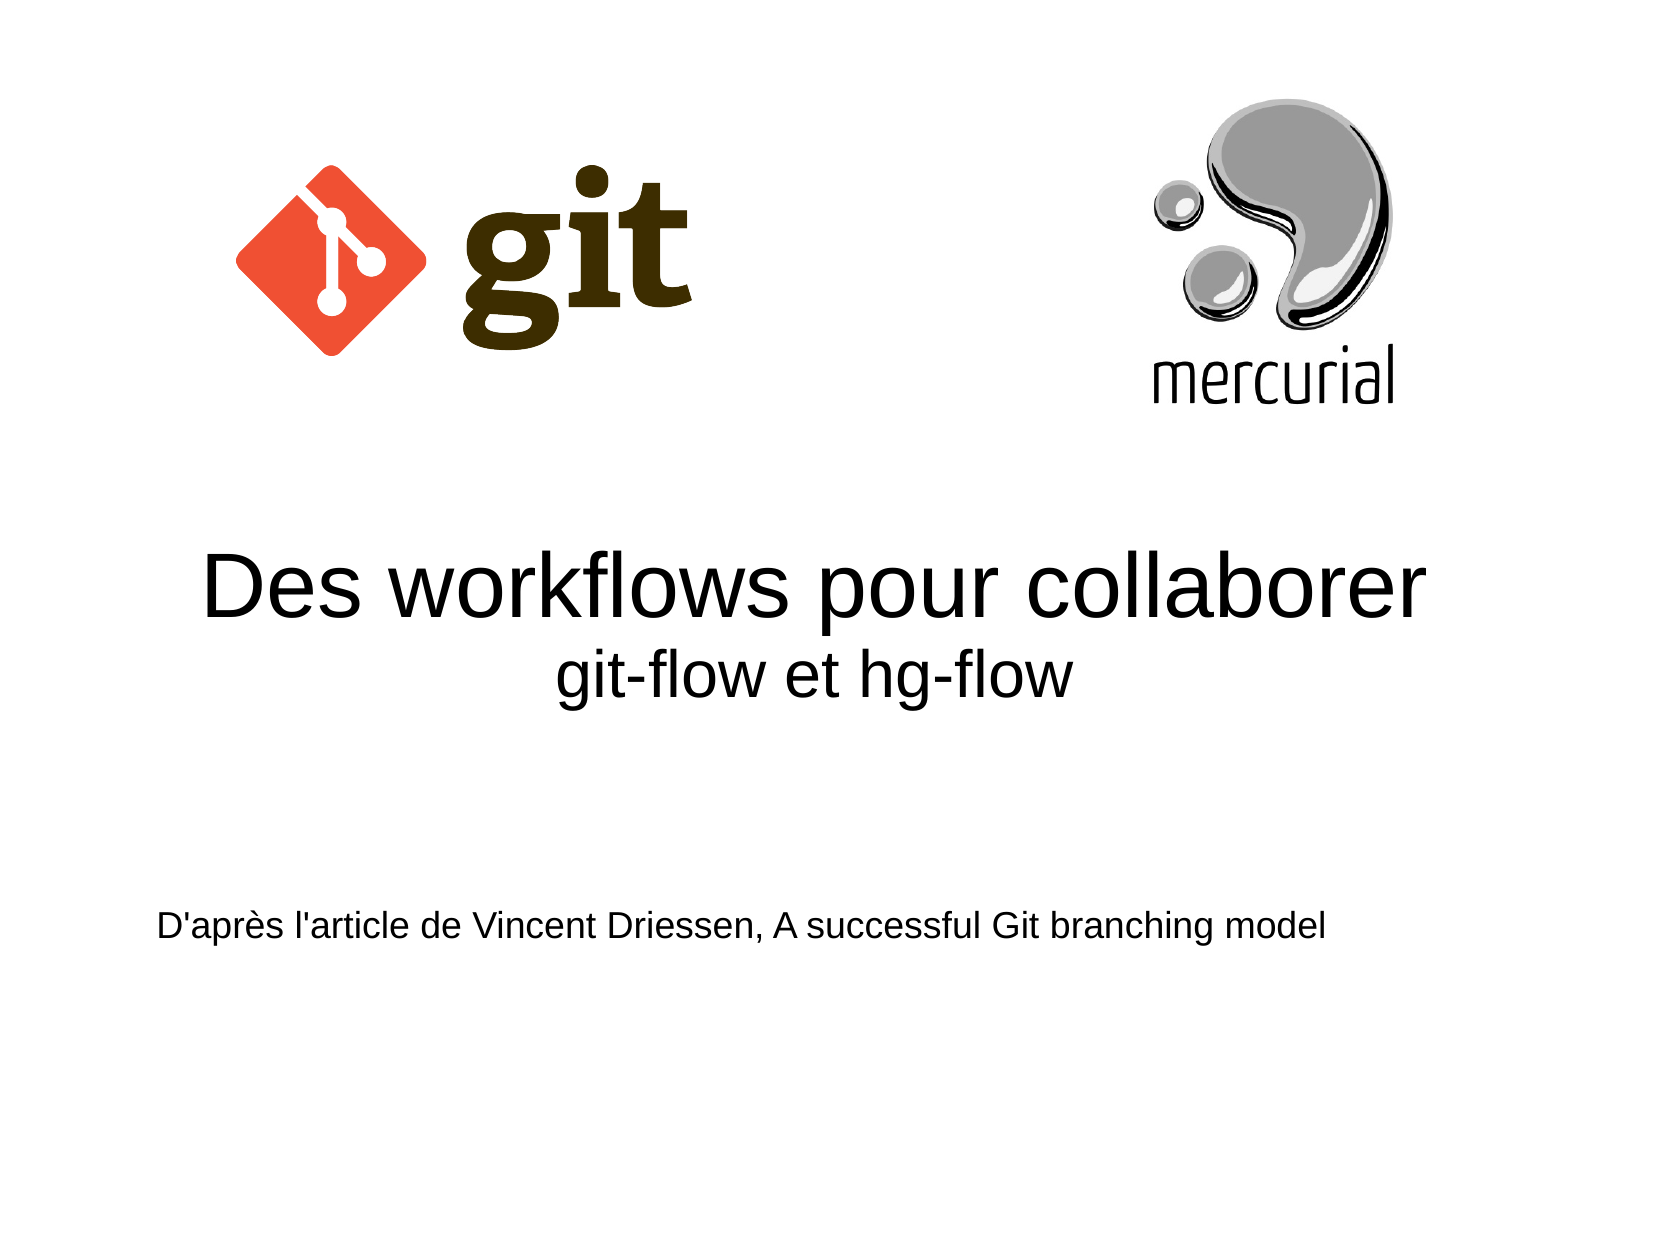

# Des workflows pour collaborer git-flow et hg-flow
D'après l'article de Vincent Driessen, A successful Git branching model